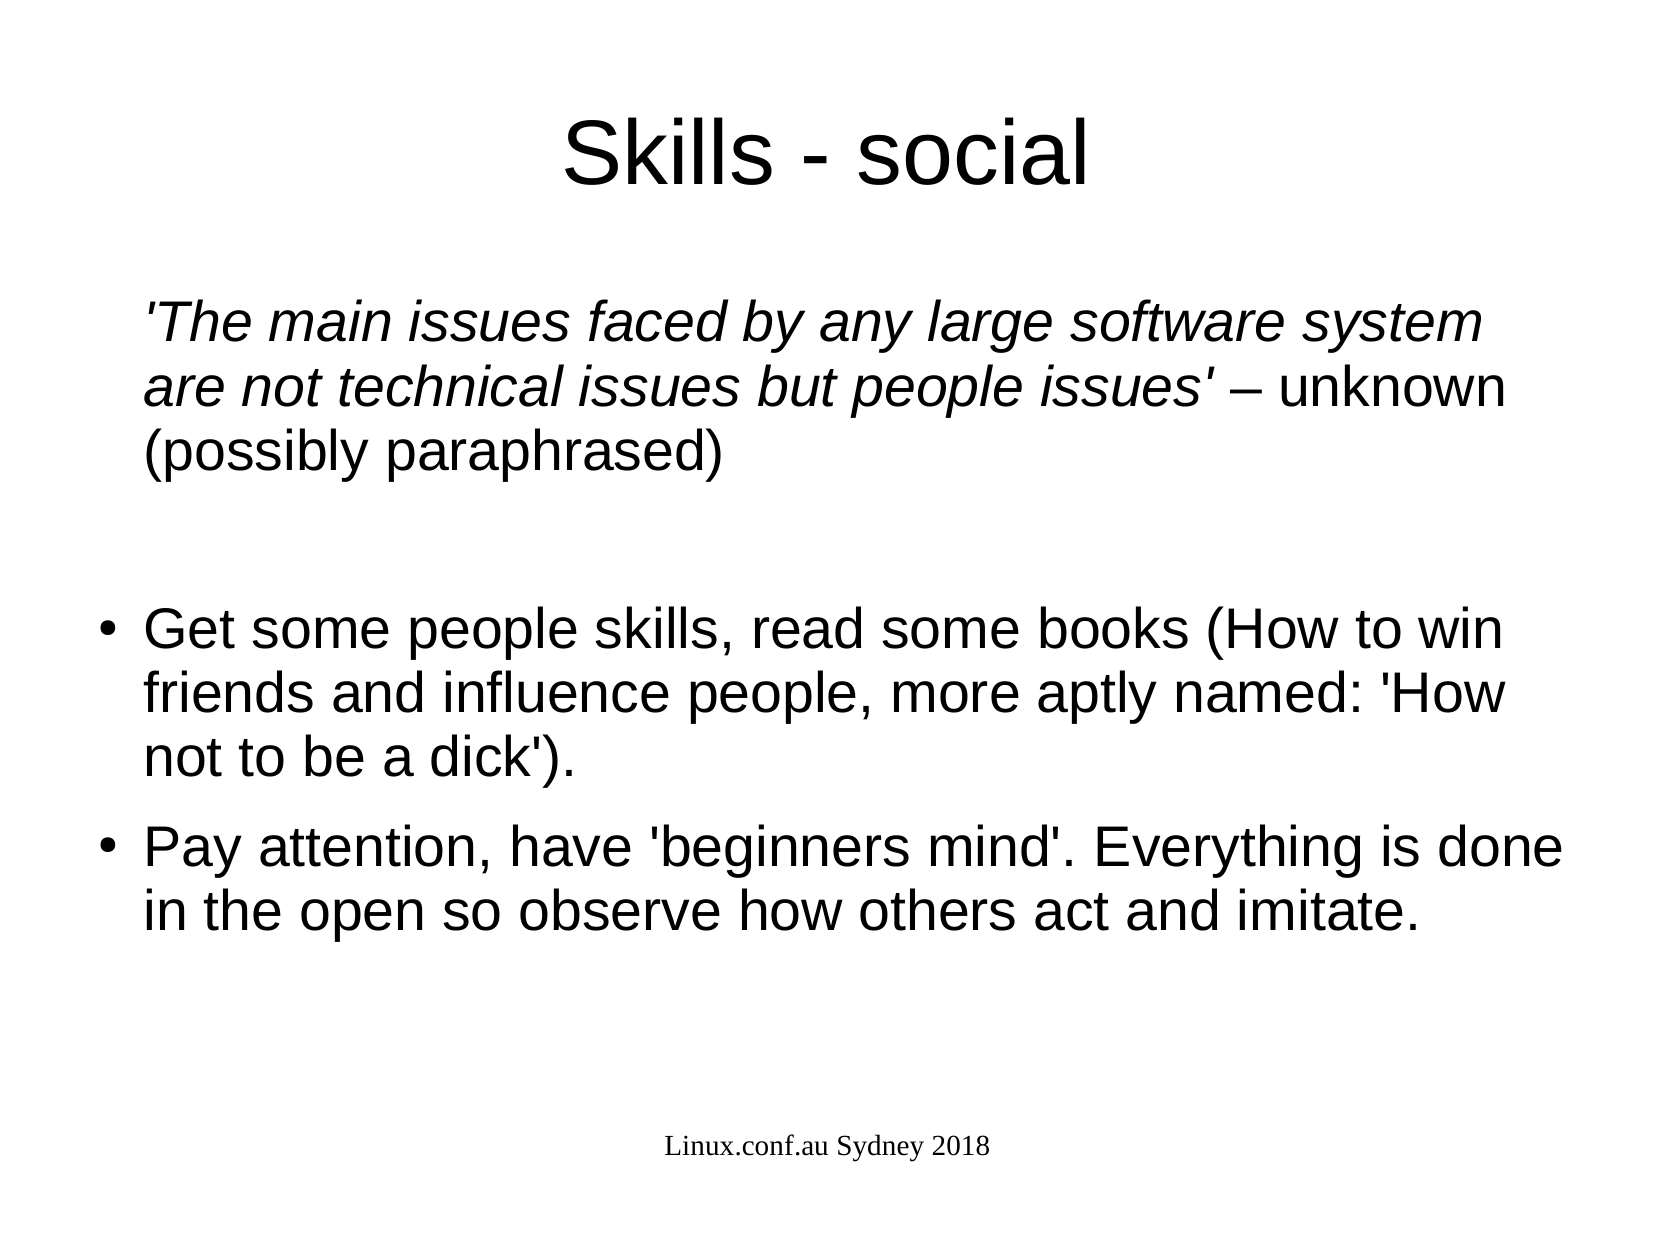

# Skills - social
'The main issues faced by any large software system are not technical issues but people issues' – unknown (possibly paraphrased)
Get some people skills, read some books (How to win friends and influence people, more aptly named: 'How not to be a dick').
Pay attention, have 'beginners mind'. Everything is done in the open so observe how others act and imitate.
Linux.conf.au Sydney 2018